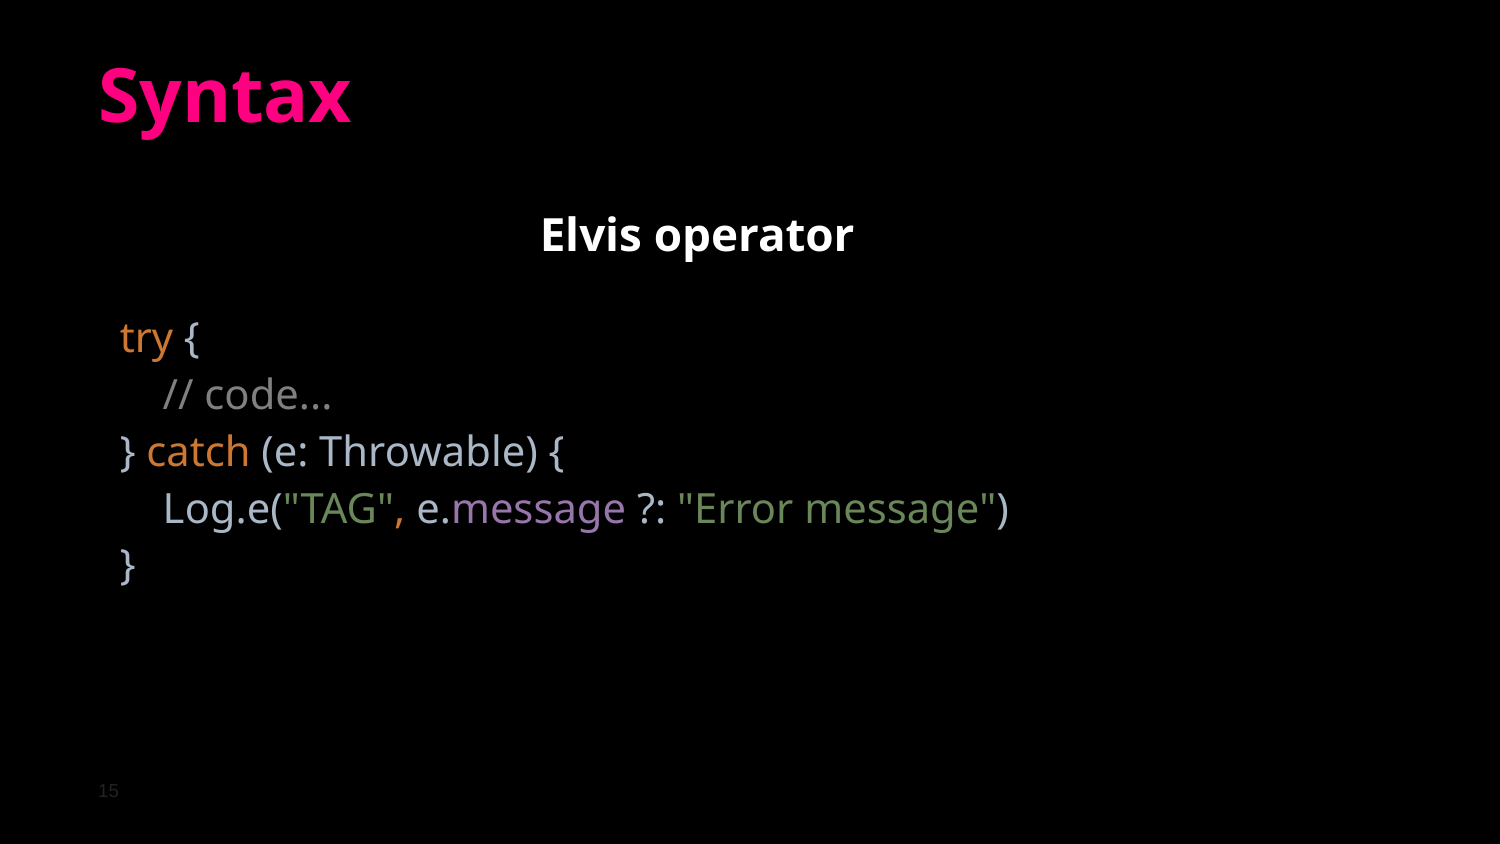

# Syntax
Elvis operator
try {
 // code...
} catch (e: Throwable) {
 Log.e("TAG", e.message ?: "Error message")
}